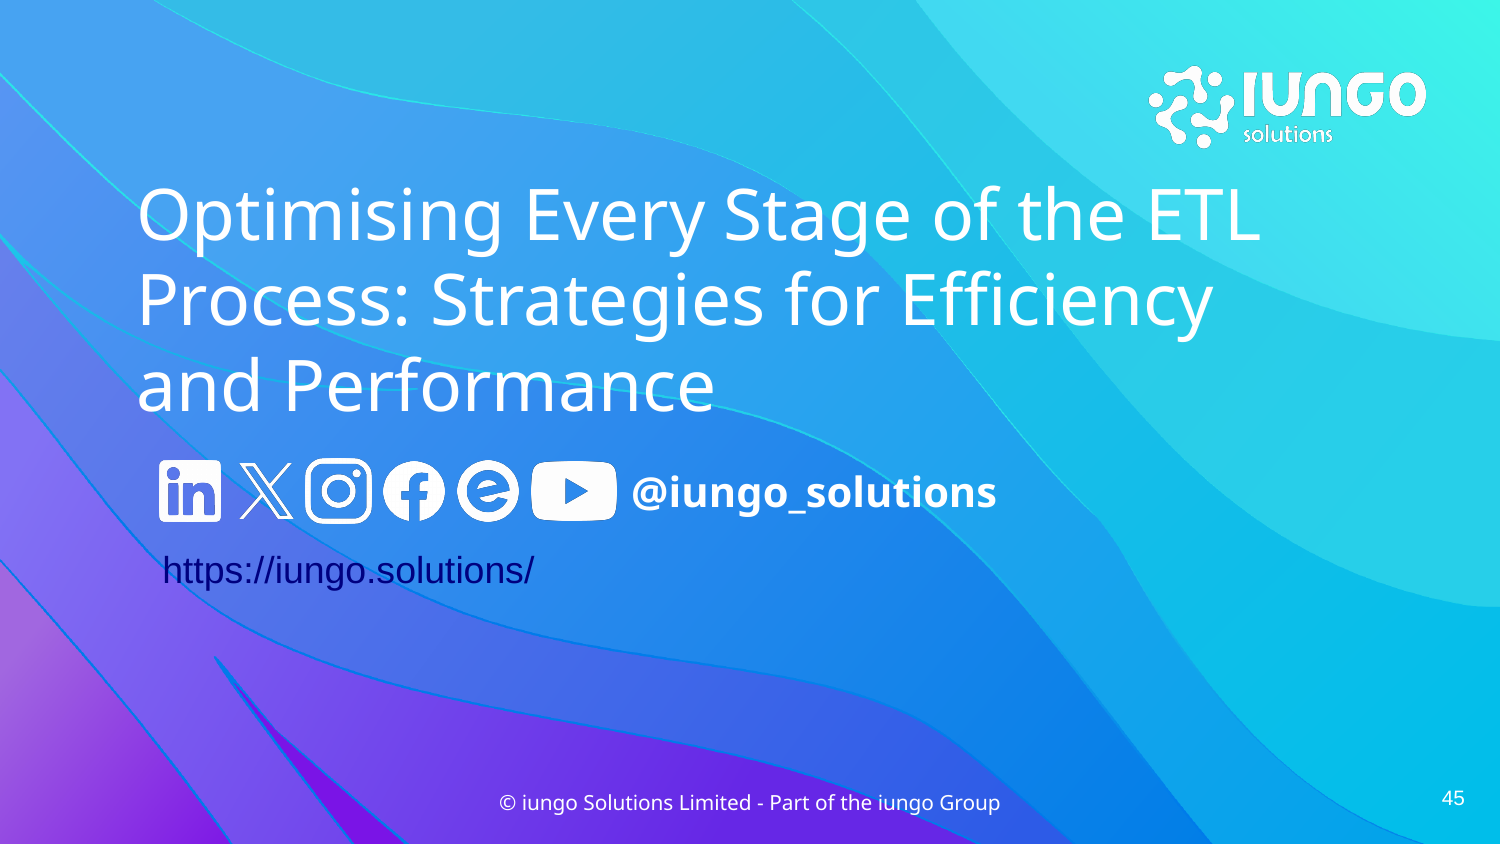

# Optimising Every Stage of the ETL Process: Strategies for Efficiency and Performance